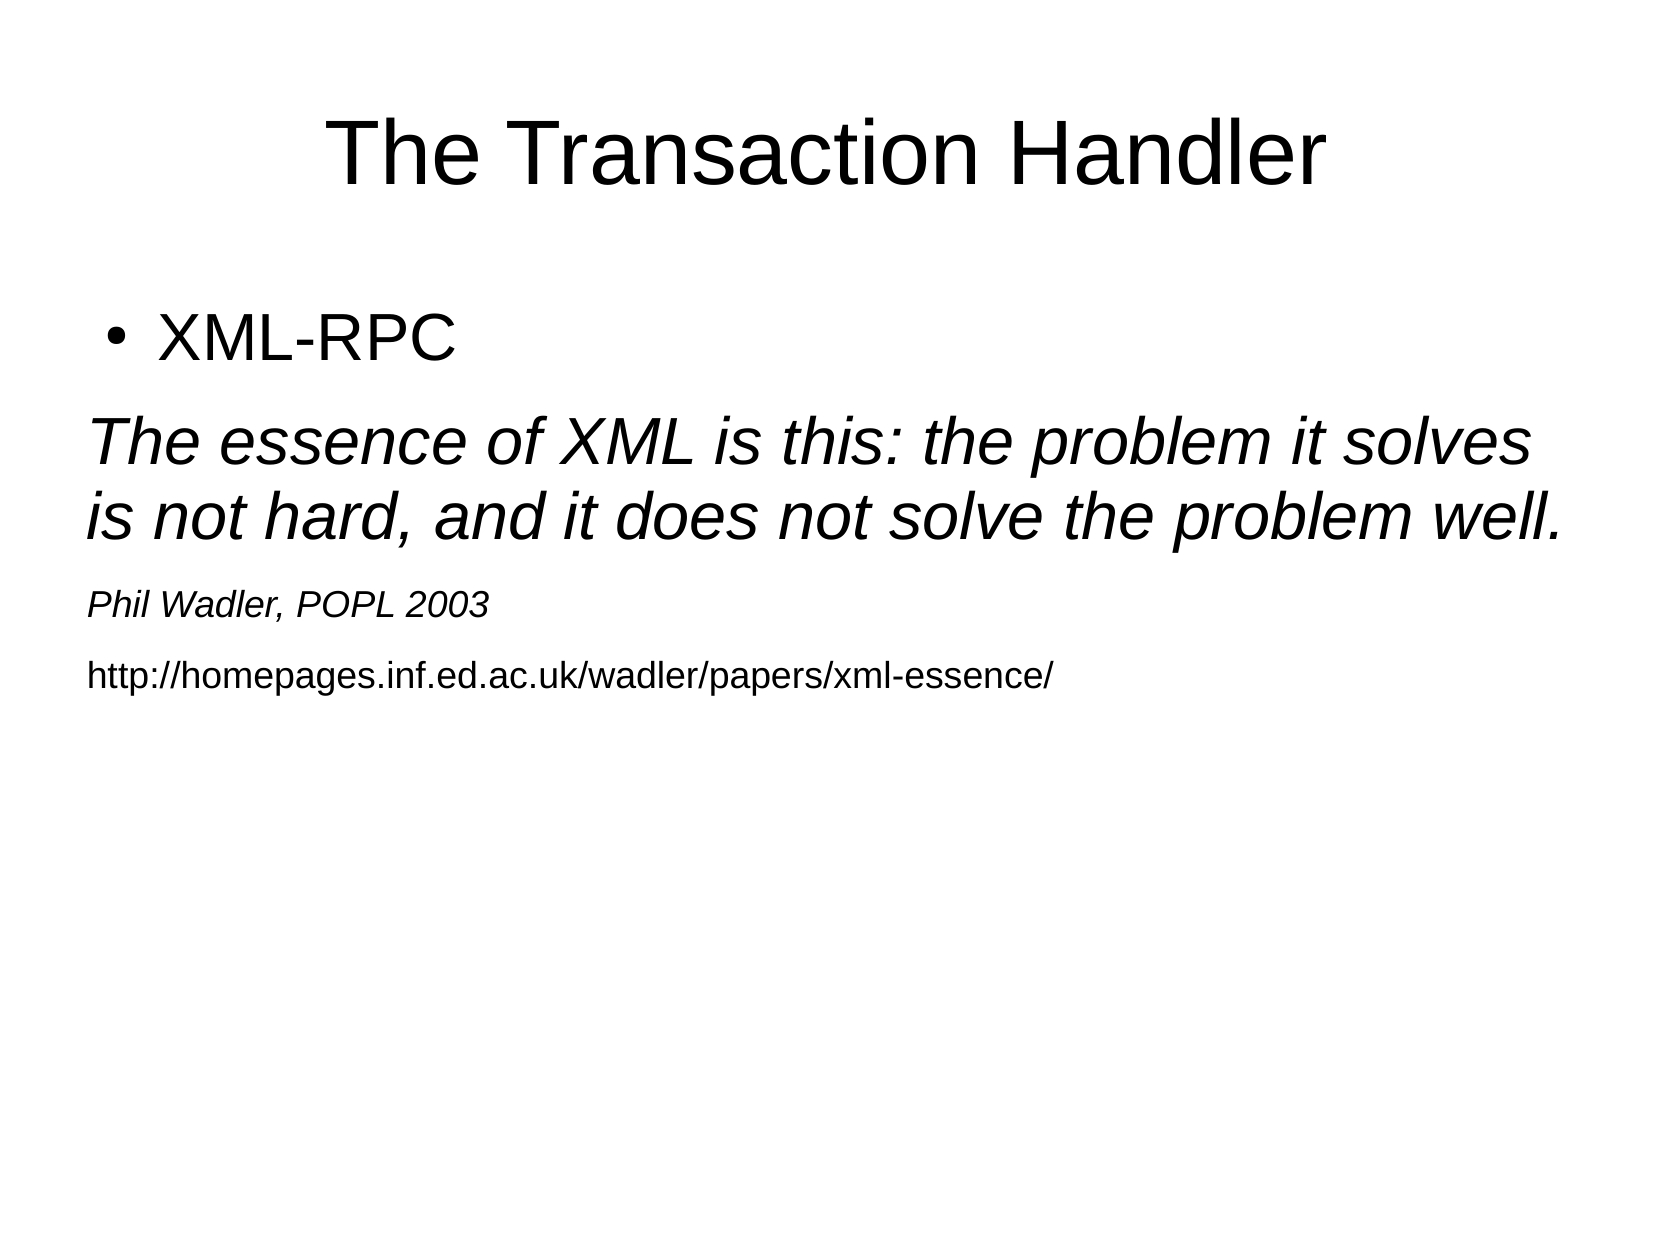

# The Transaction Handler
XML-RPC
The essence of XML is this: the problem it solves is not hard, and it does not solve the problem well.
Phil Wadler, POPL 2003
http://homepages.inf.ed.ac.uk/wadler/papers/xml-essence/